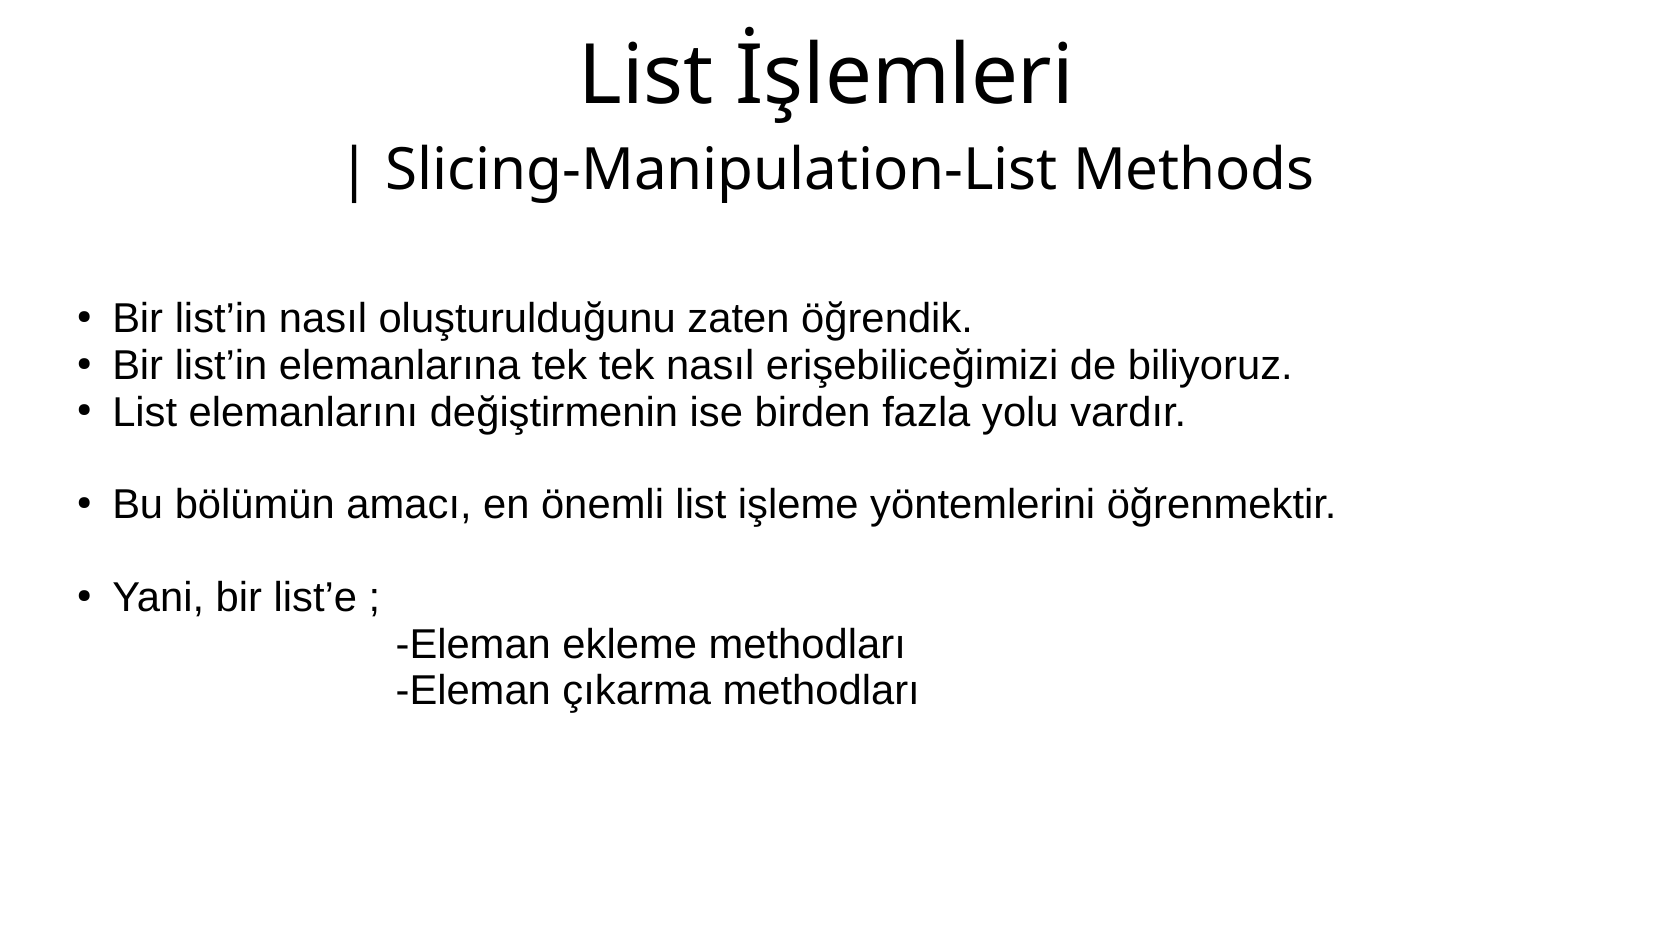

# List İşlemleri | Slicing-Manipulation-List Methods
Bir list’in nasıl oluşturulduğunu zaten öğrendik.
Bir list’in elemanlarına tek tek nasıl erişebiliceğimizi de biliyoruz.
List elemanlarını değiştirmenin ise birden fazla yolu vardır.
Bu bölümün amacı, en önemli list işleme yöntemlerini öğrenmektir.
Yani, bir list’e ;
-Eleman ekleme methodları
-Eleman çıkarma methodları